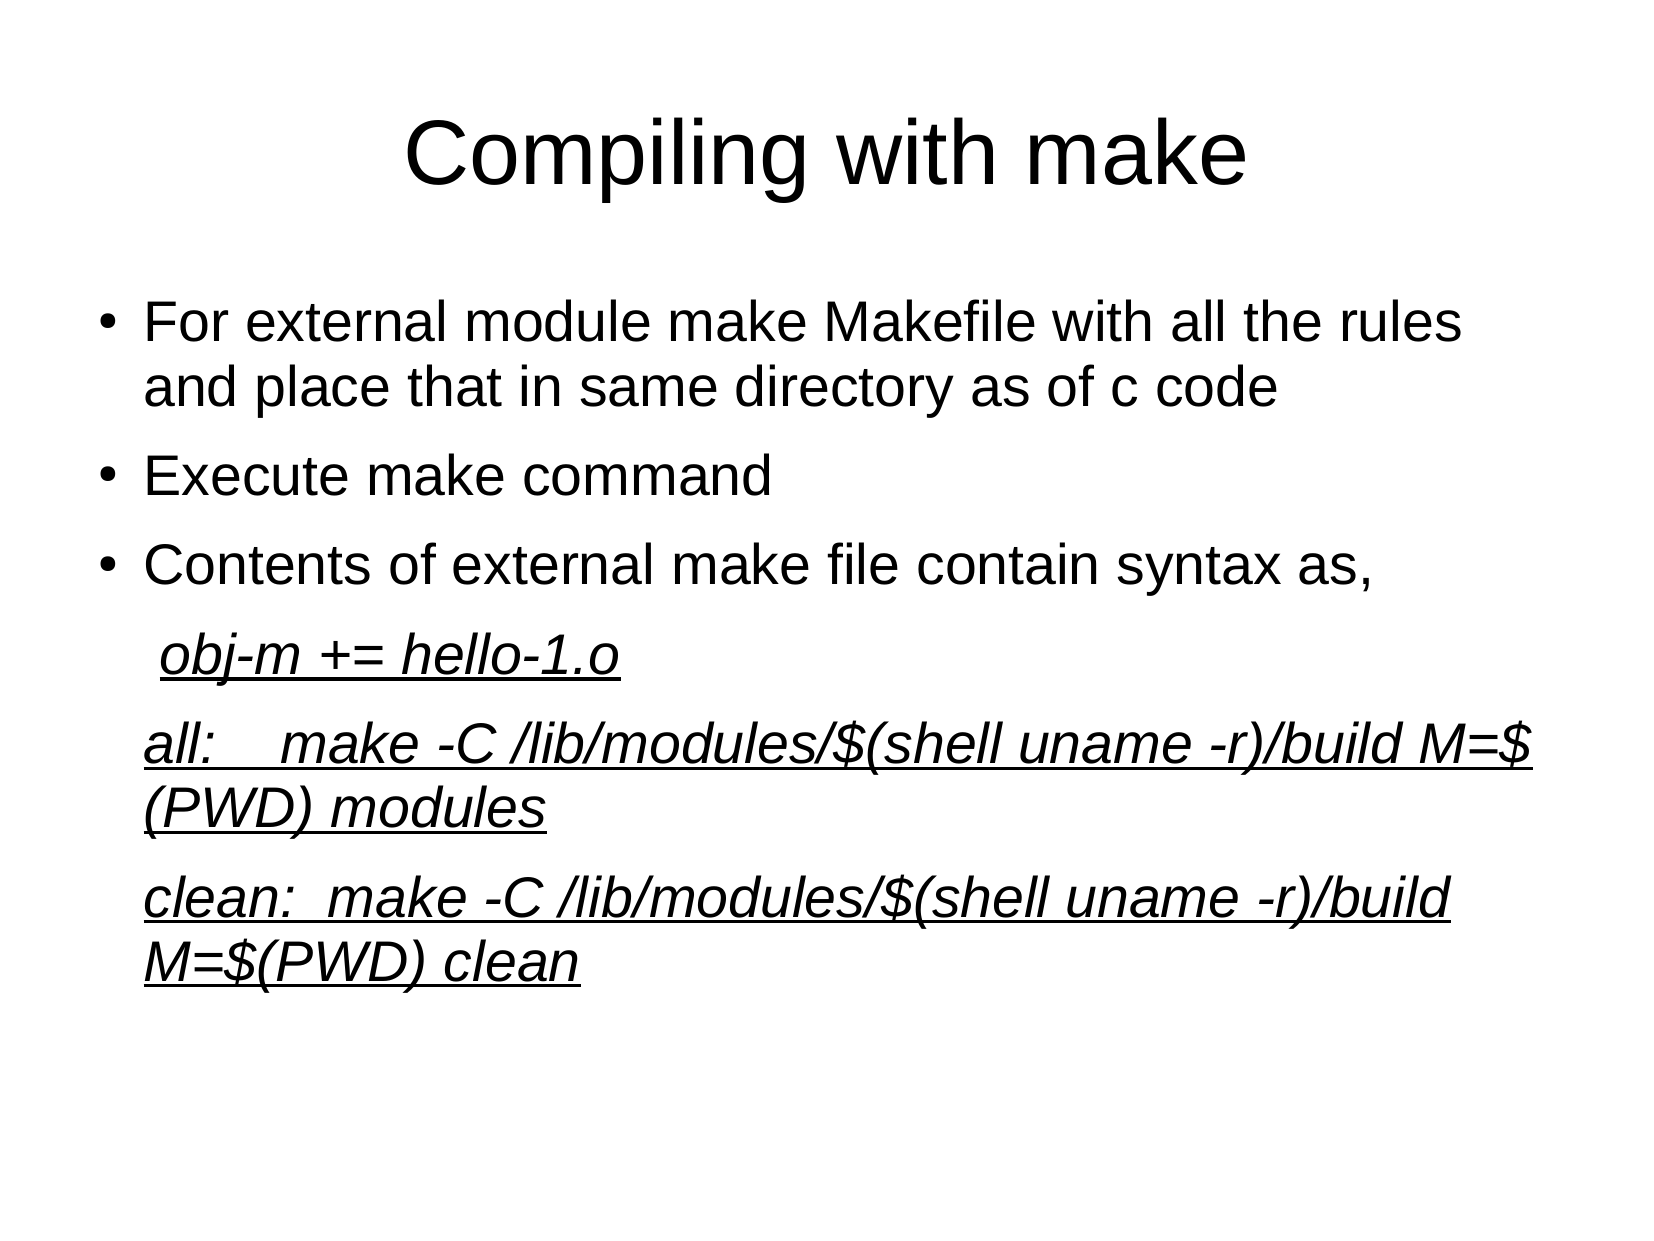

# Compiling with make
For external module make Makefile with all the rules and place that in same directory as of c code
Execute make command
Contents of external make file contain syntax as,
 obj-m += hello-1.o
all: make -C /lib/modules/$(shell uname -r)/build M=$(PWD) modules
clean: make -C /lib/modules/$(shell uname -r)/build M=$(PWD) clean